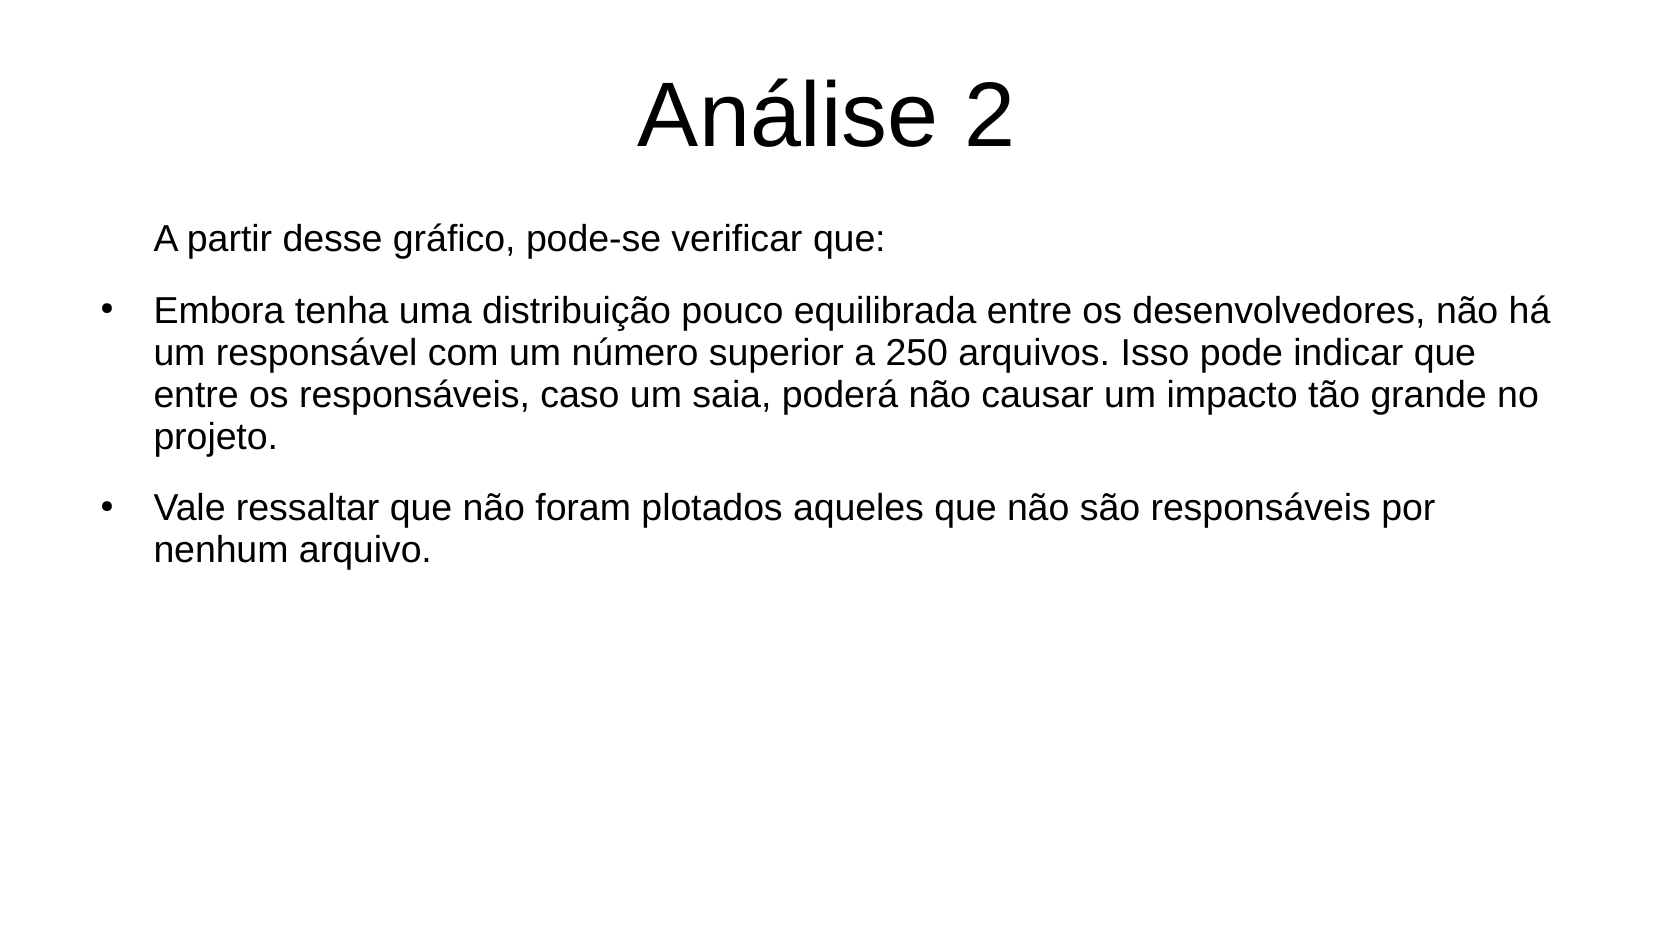

# Análise 2
A partir desse gráfico, pode-se verificar que:
Embora tenha uma distribuição pouco equilibrada entre os desenvolvedores, não há um responsável com um número superior a 250 arquivos. Isso pode indicar que entre os responsáveis, caso um saia, poderá não causar um impacto tão grande no projeto.
Vale ressaltar que não foram plotados aqueles que não são responsáveis por nenhum arquivo.